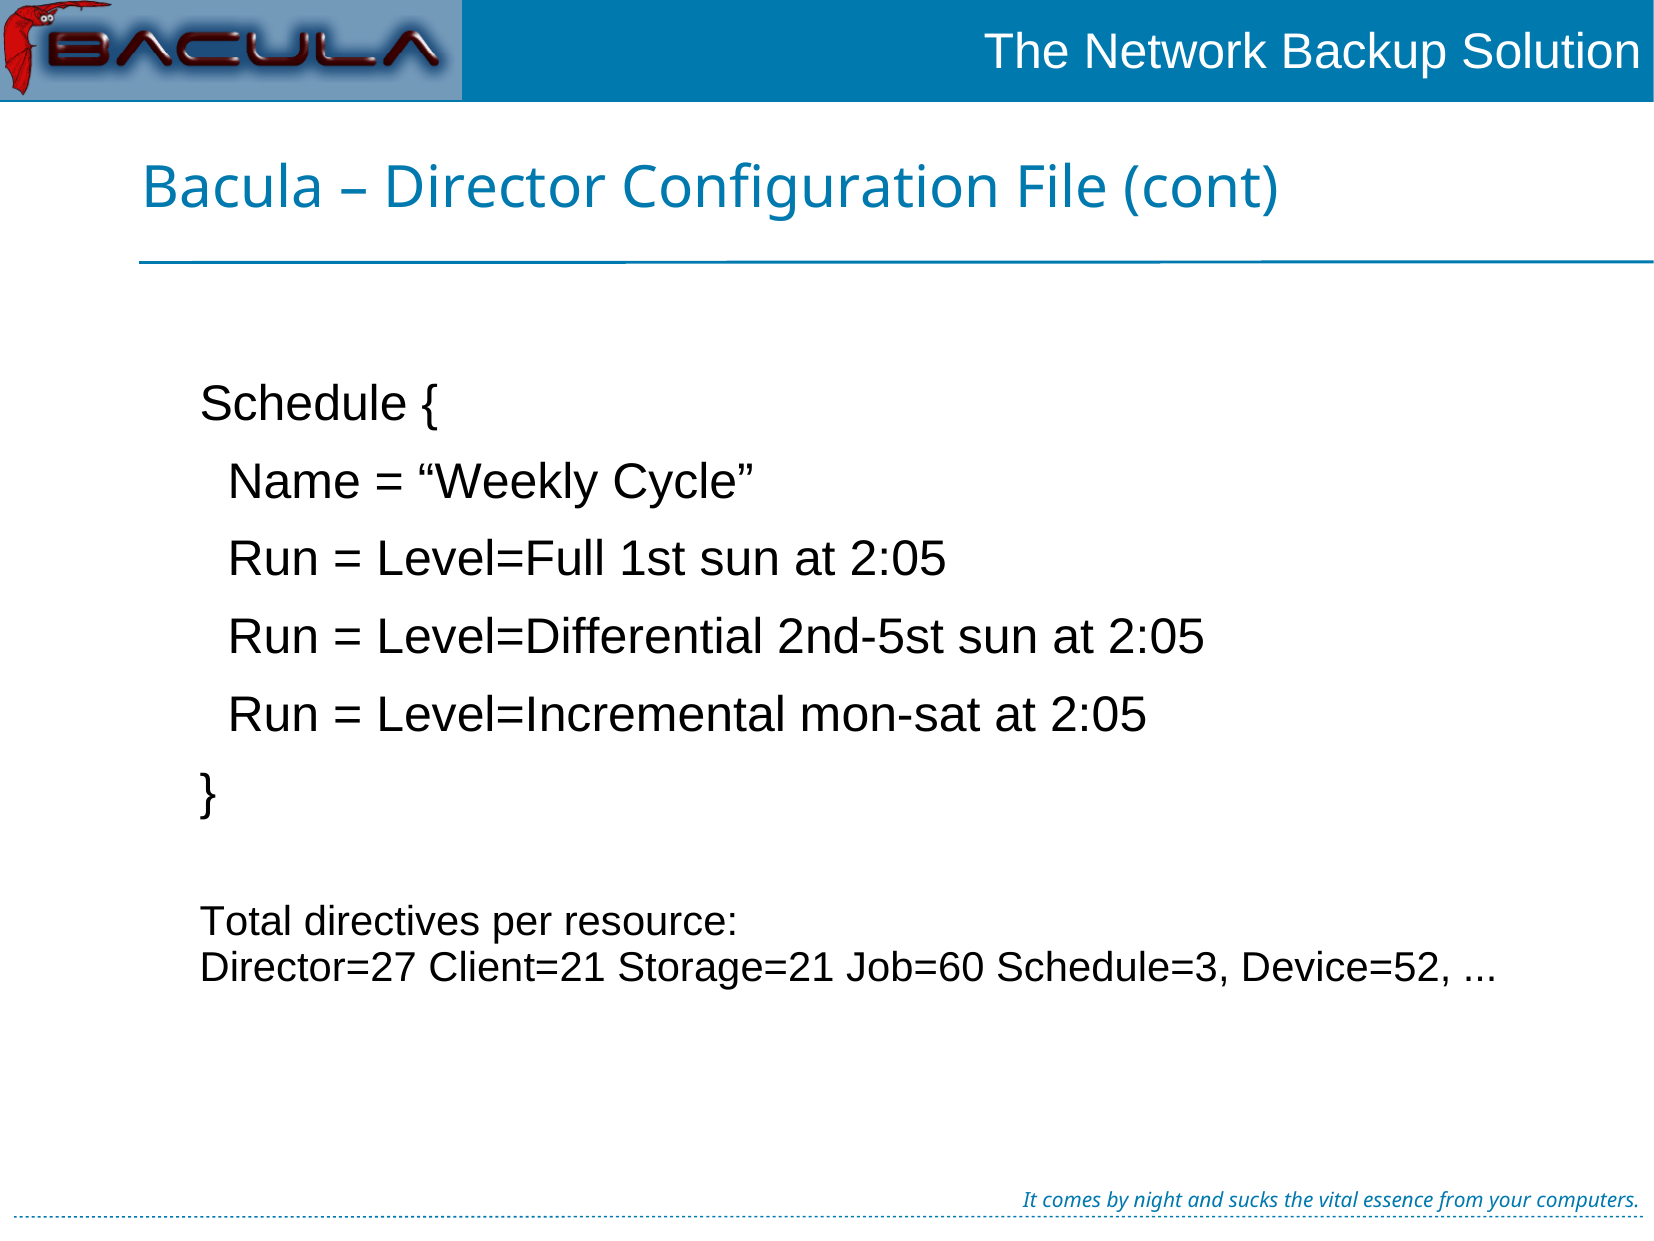

# Bacula – Director Configuration File (cont)
Schedule {
 Name = “Weekly Cycle”
 Run = Level=Full 1st sun at 2:05
 Run = Level=Differential 2nd-5st sun at 2:05
 Run = Level=Incremental mon-sat at 2:05
}
Total directives per resource:
Director=27 Client=21 Storage=21 Job=60 Schedule=3, Device=52, ...